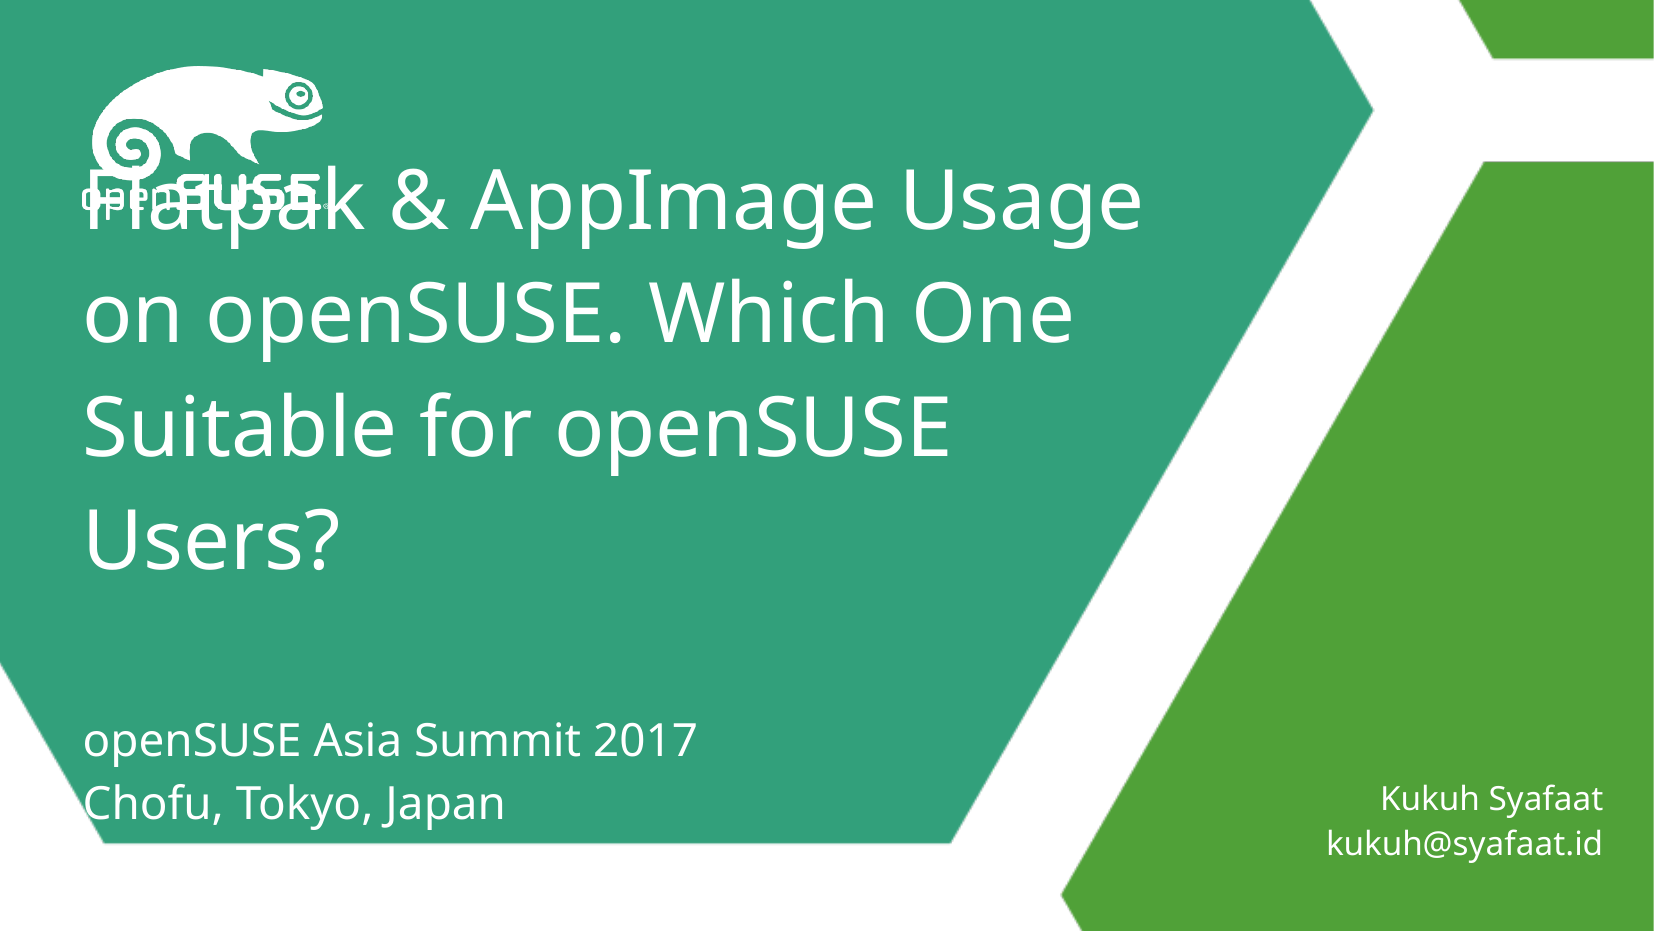

Flatpak & AppImage Usage on openSUSE. Which One Suitable for openSUSE Users?
openSUSE Asia Summit 2017
Chofu, Tokyo, Japan
October 21 - 22, 2017
# Kukuh Syafaat
kukuh@syafaat.id